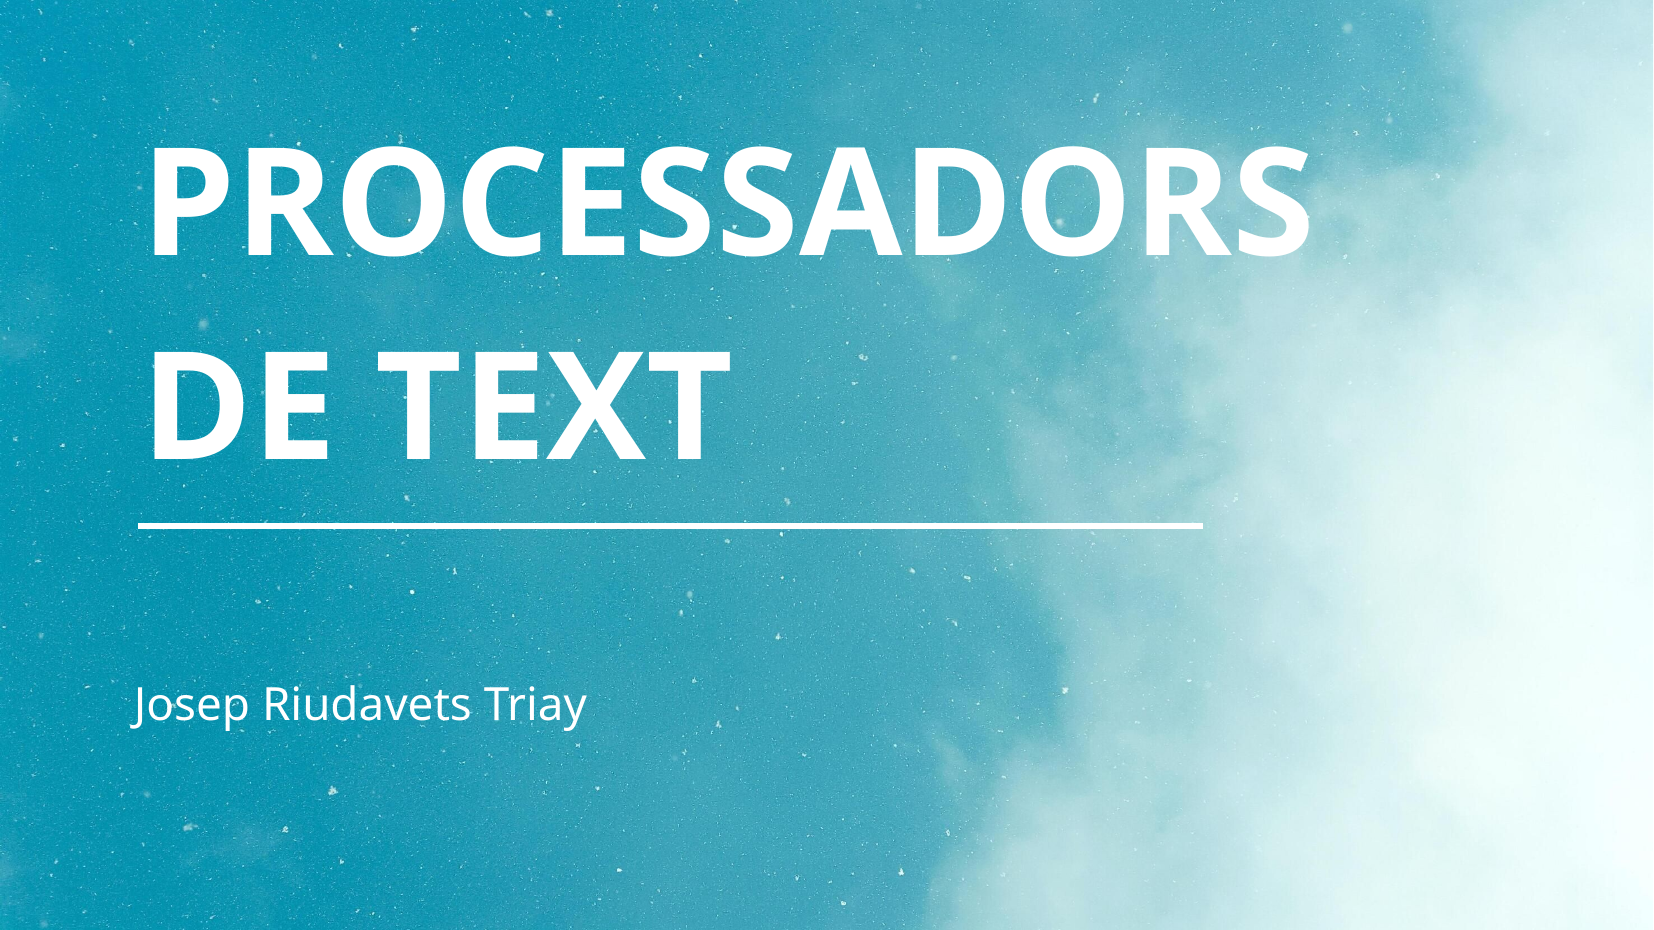

# PROCESSADORS DE TEXT
Josep Riudavets Triay